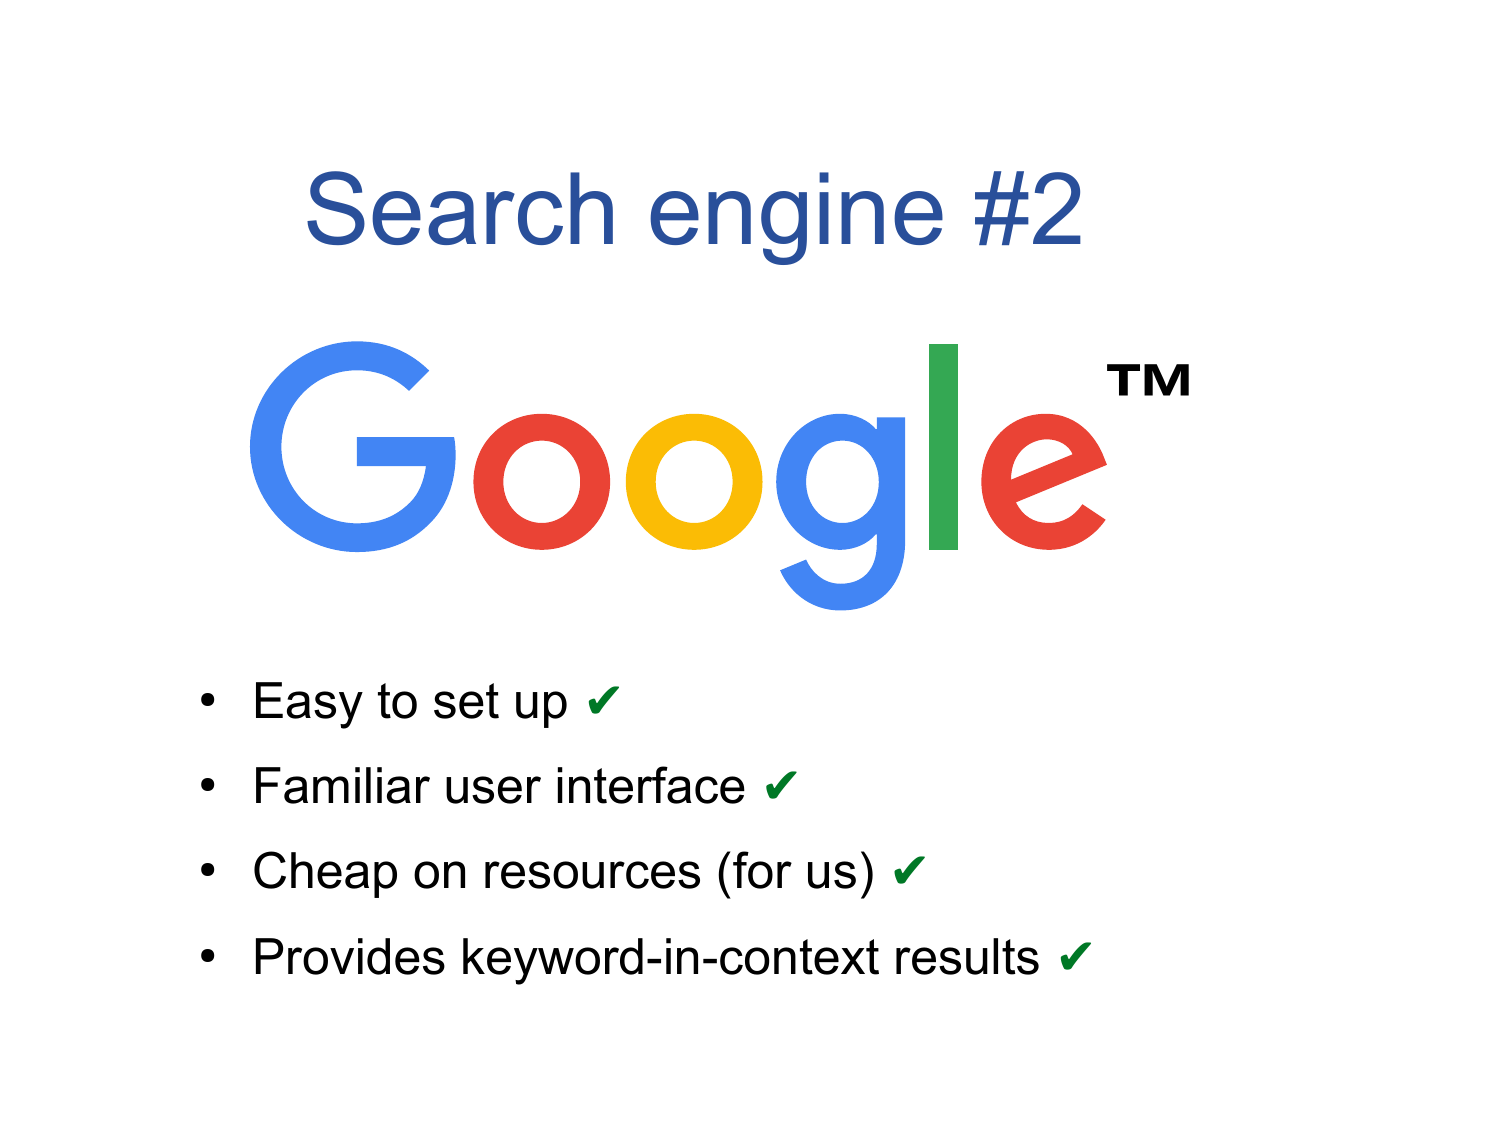

# Search engine #2
™
Easy to set up ✔
Familiar user interface ✔
Cheap on resources (for us) ✔
Provides keyword-in-context results ✔